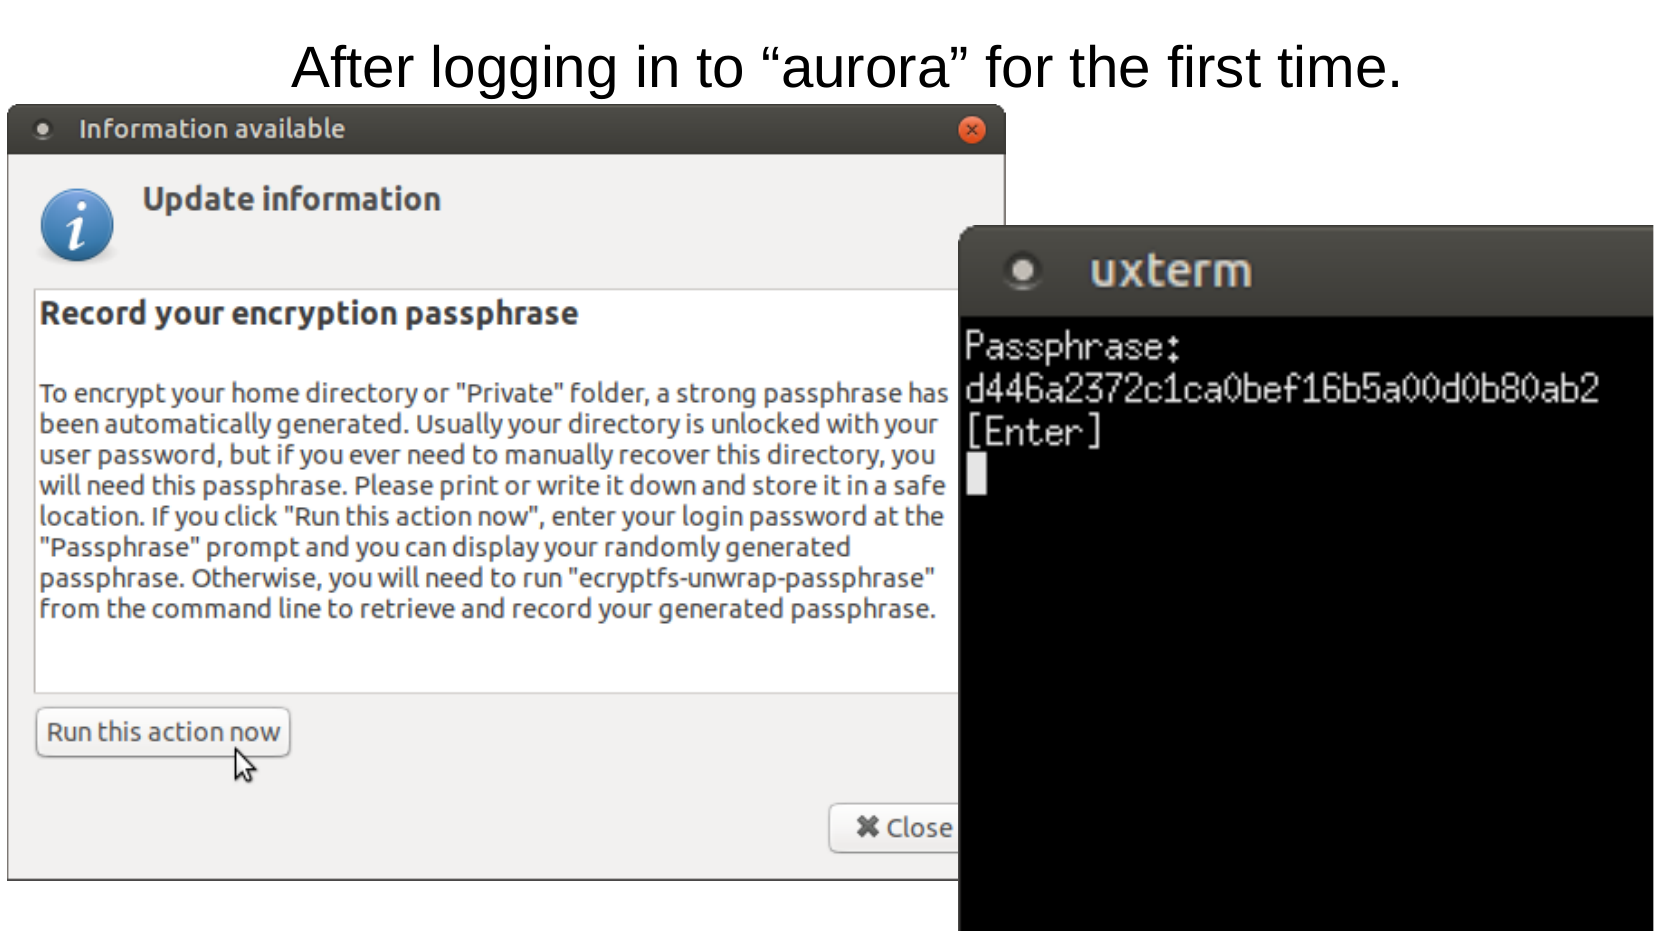

# After logging in to “aurora” for the first time.